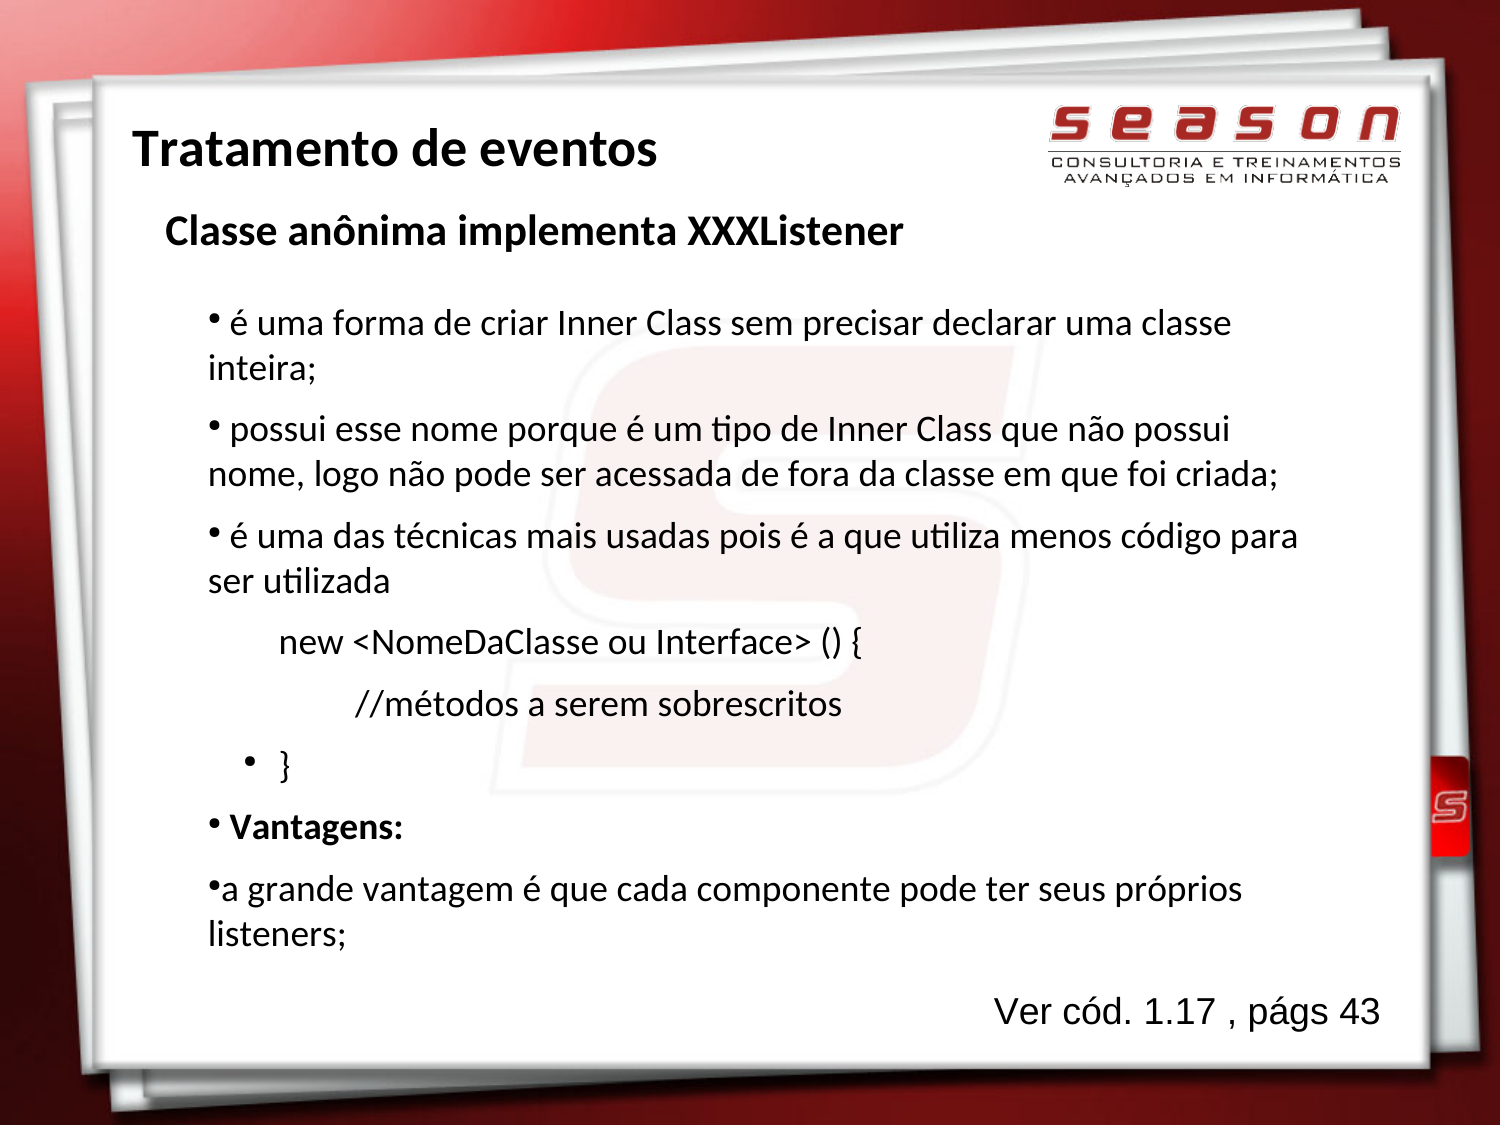

# Tratamento de eventos
Classe anônima implementa XXXListener
 é uma forma de criar Inner Class sem precisar declarar uma classe inteira;
 possui esse nome porque é um tipo de Inner Class que não possui nome, logo não pode ser acessada de fora da classe em que foi criada;
 é uma das técnicas mais usadas pois é a que utiliza menos código para ser utilizada
new <NomeDaClasse ou Interface> () {
 		//métodos a serem sobrescritos
}
 Vantagens:
a grande vantagem é que cada componente pode ter seus próprios listeners;
Ver cód. 1.17 , págs 43